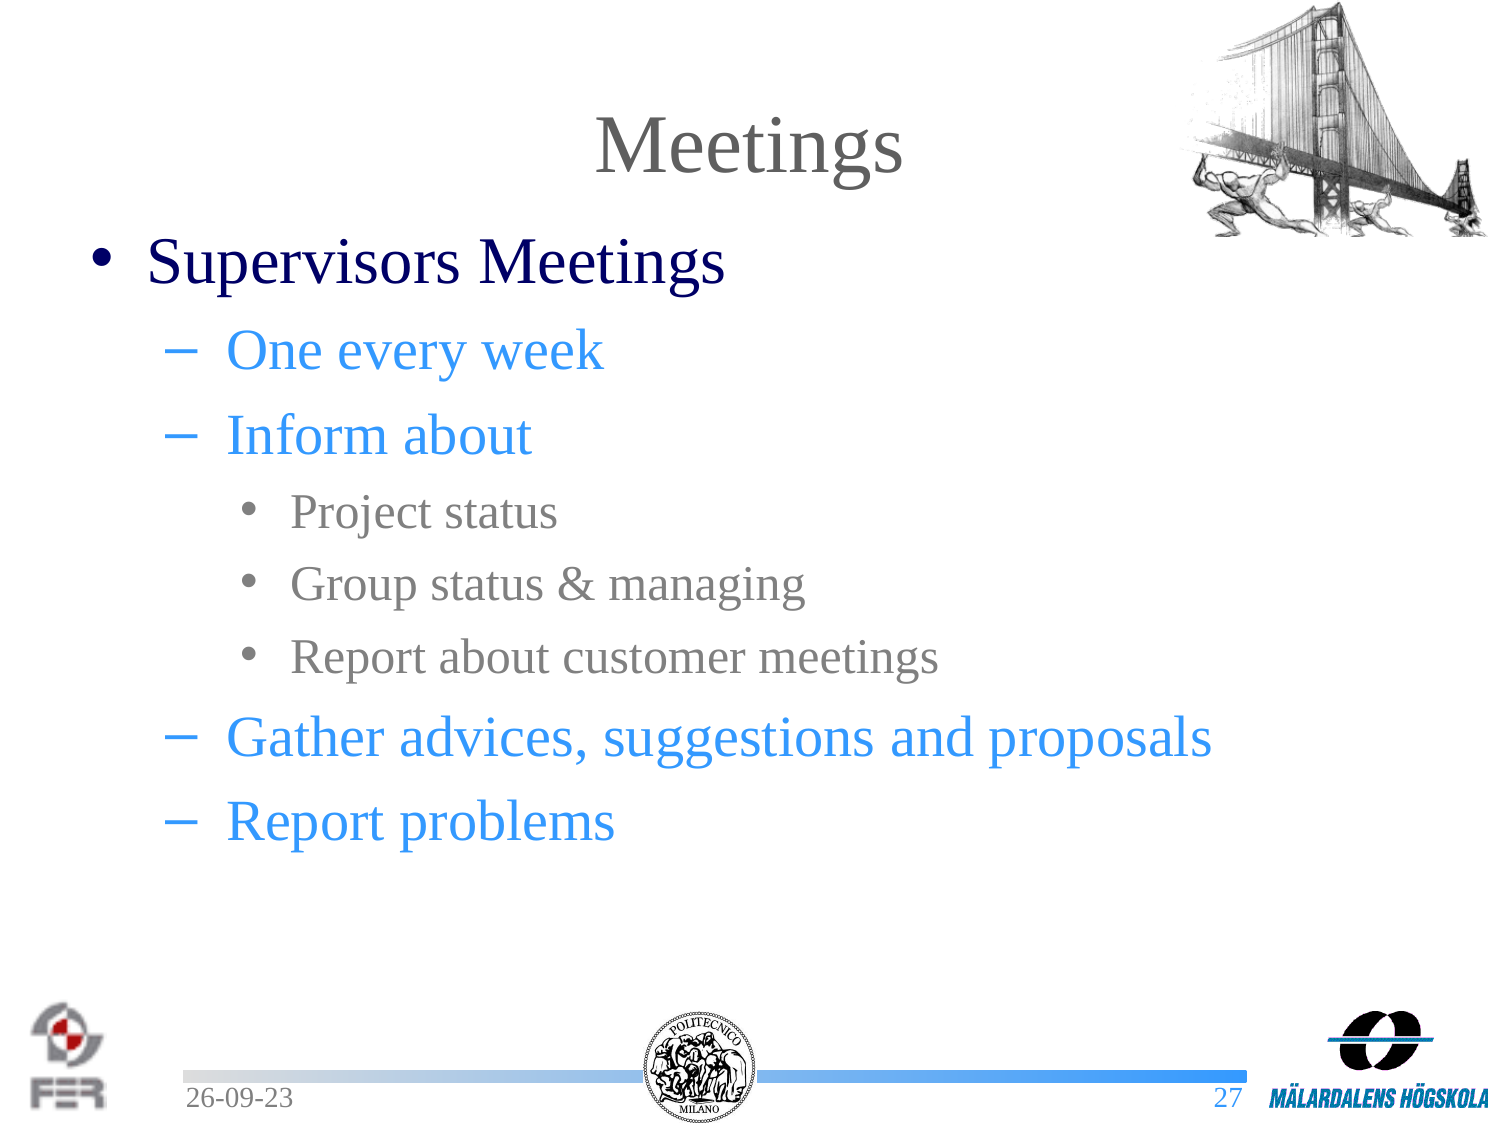

# Meetings
Supervisors Meetings
 One every week
 Inform about
 Project status
 Group status & managing
 Report about customer meetings
 Gather advices, suggestions and proposals
 Report problems
26-08-21